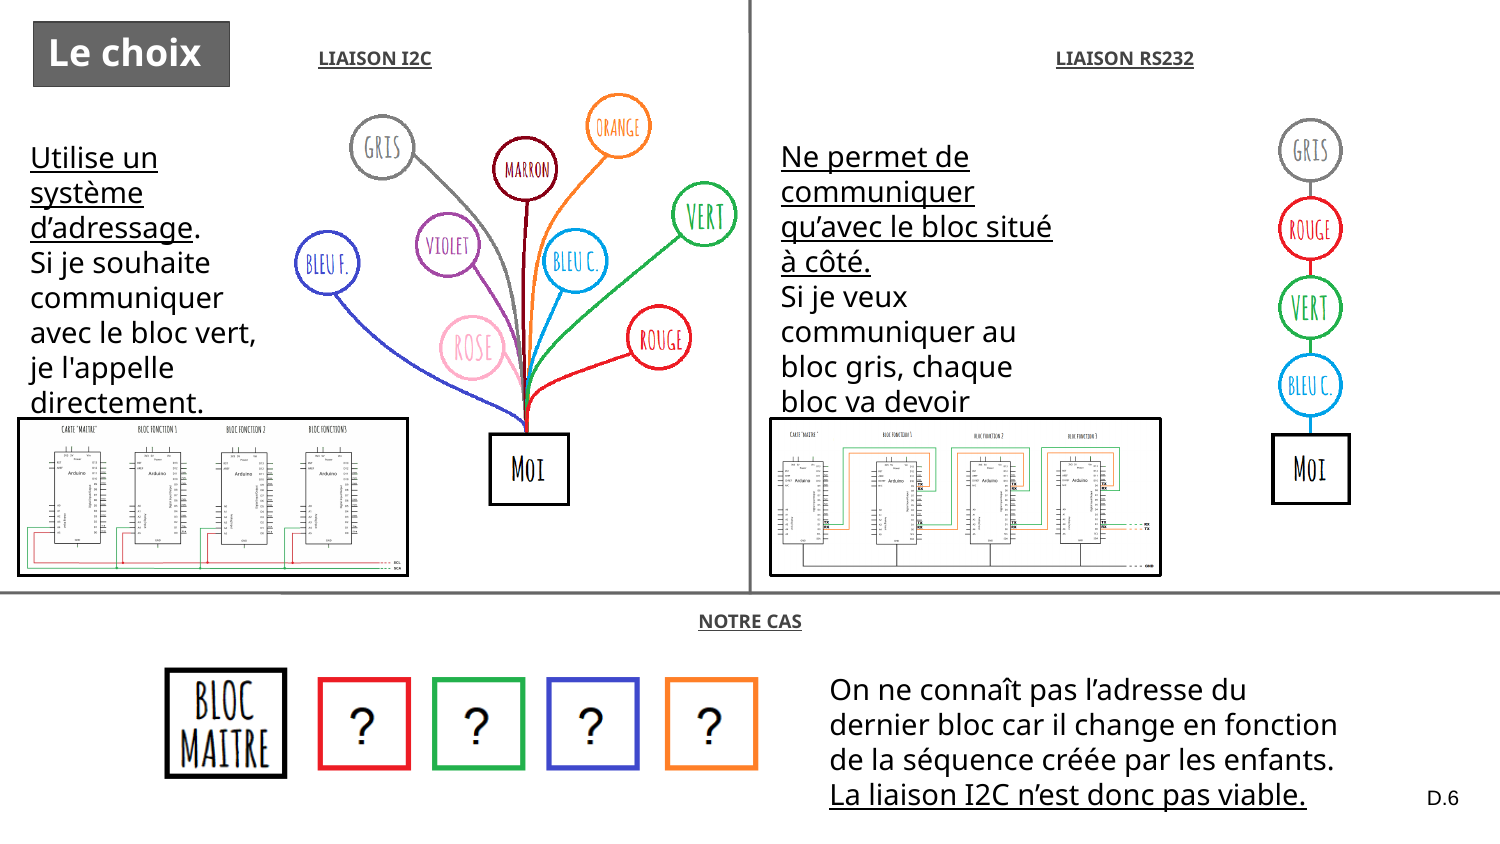

LIAISON I2C
LIAISON RS232
# Le choix
Ne permet de communiquer qu’avec le bloc situé à côté.
Si je veux communiquer au bloc gris, chaque bloc va devoir répéter le message jusqu'à ce que le bloc gris le reçoive.
Utilise un système d’adressage.
Si je souhaite communiquer avec le bloc vert, je l'appelle directement.
NOTRE CAS
On ne connaît pas l’adresse du dernier bloc car il change en fonction de la séquence créée par les enfants.
La liaison I2C n’est donc pas viable.
D.6